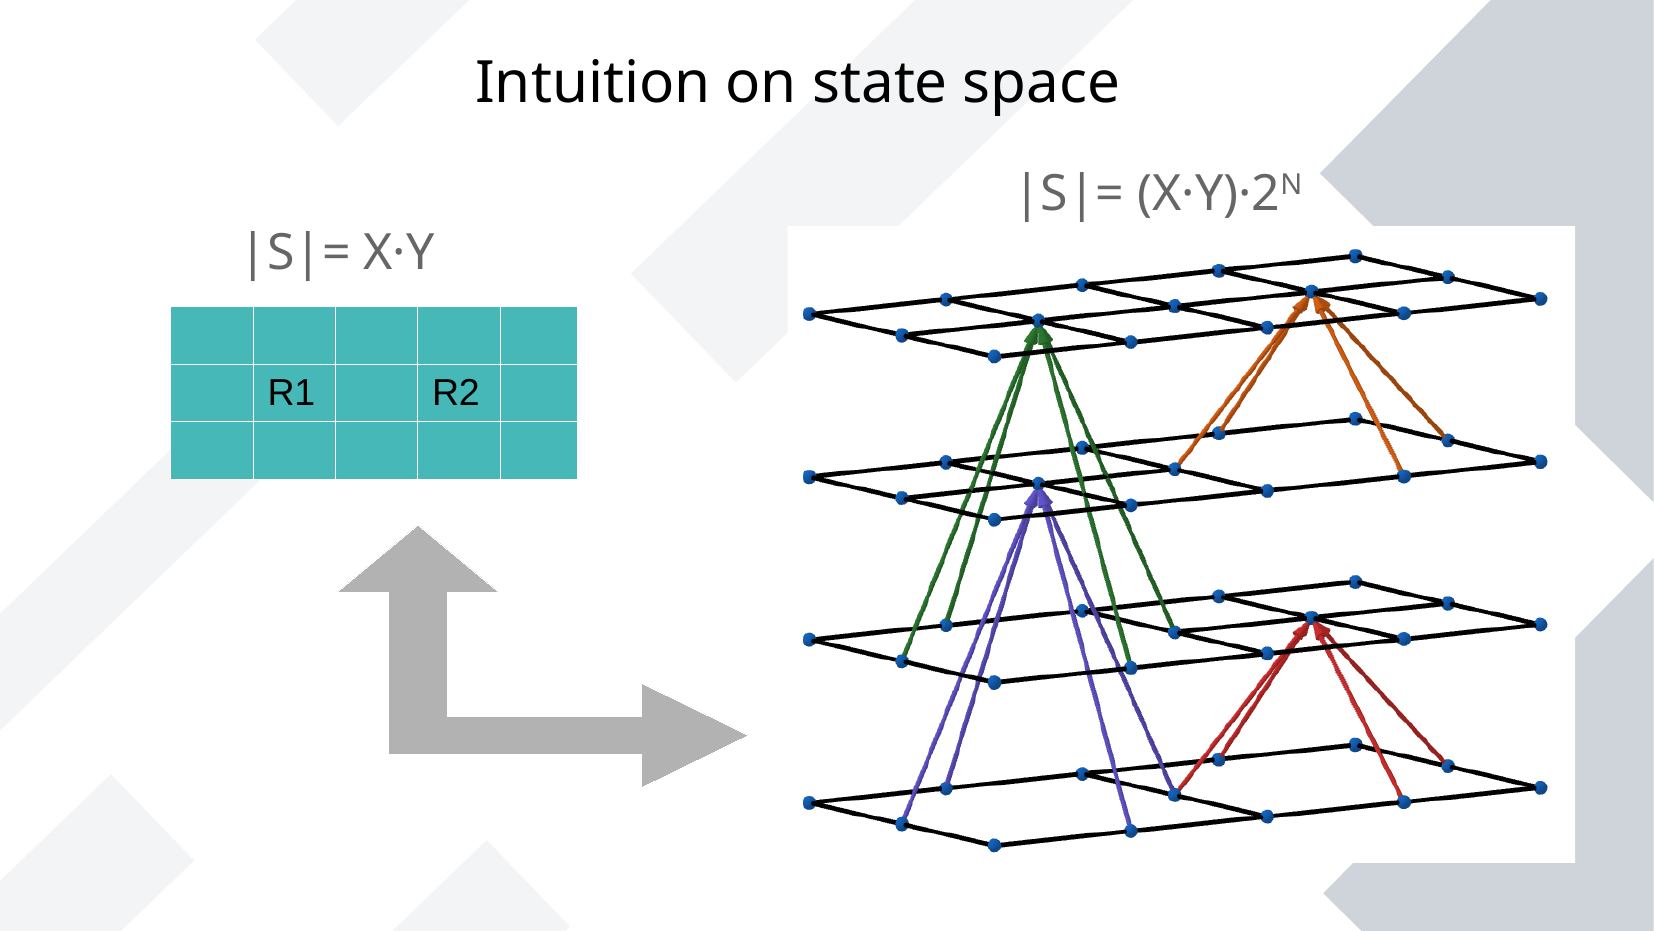

Intuition on state space
|S|= (X·Y)·2N
|S|= X·Y
| | | | | |
| --- | --- | --- | --- | --- |
| | R1 | | R2 | |
| | | | | |